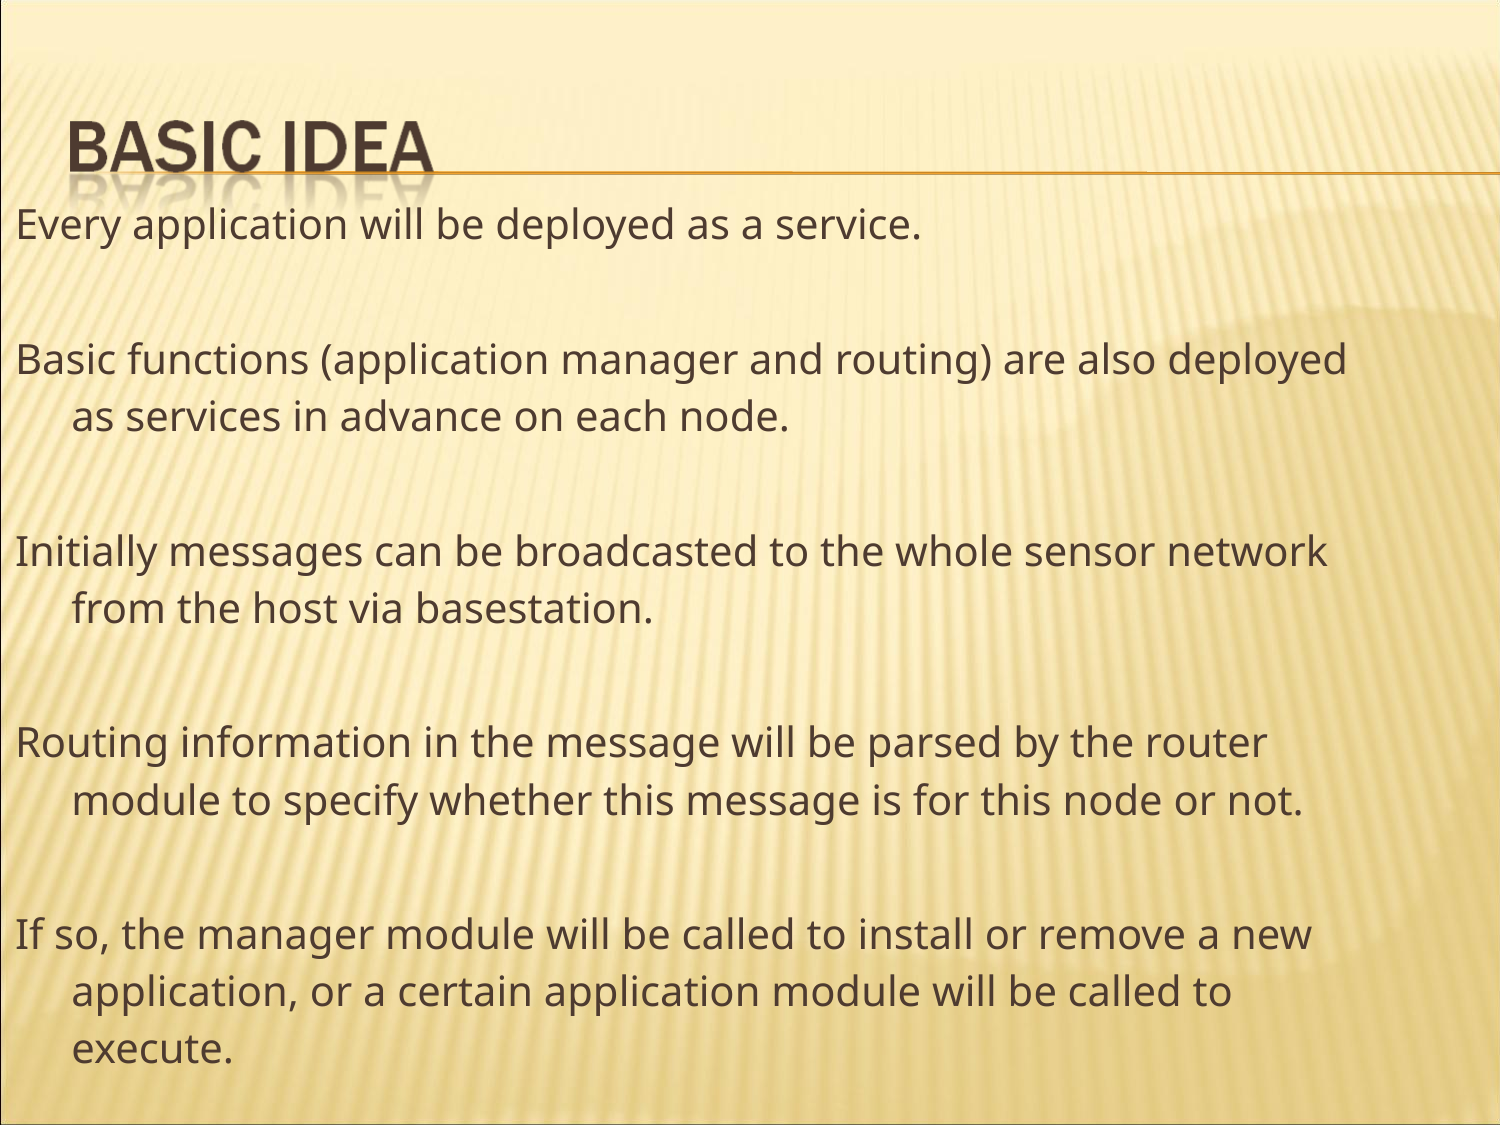

# Every application will be deployed as a service.
Basic functions (application manager and routing) are also deployed as services in advance on each node.
Initially messages can be broadcasted to the whole sensor network from the host via basestation.
Routing information in the message will be parsed by the router module to specify whether this message is for this node or not.
If so, the manager module will be called to install or remove a new application, or a certain application module will be called to execute.
If not, the message will be broadcasted to the other nodes and the number of hop in the message will be decremented by step one.
After execution, each node will send its data to the host in a similar way. And the host will collect all the data from the sensor network.